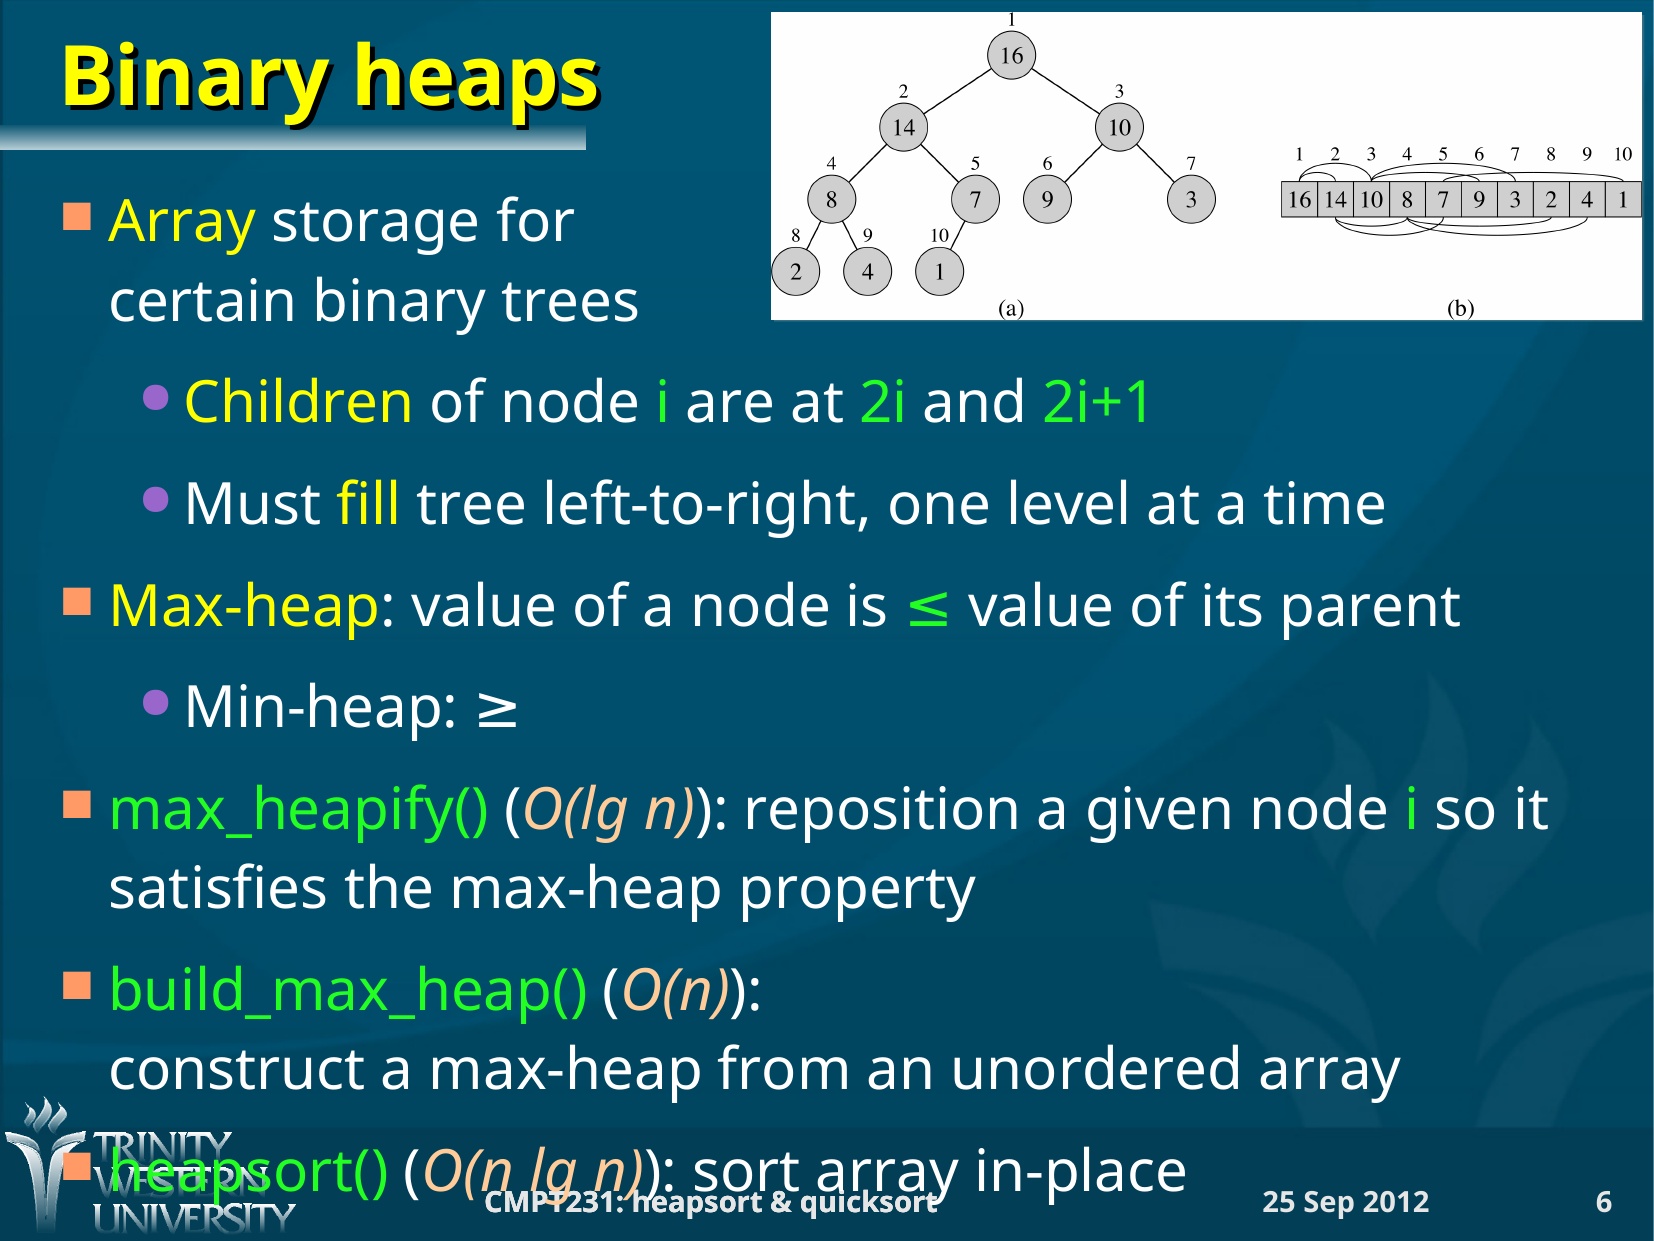

# Binary heaps
Array storage for
certain binary trees
Children of node i are at 2i and 2i+1
Must fill tree left-to-right, one level at a time
Max-heap: value of a node is ≤ value of its parent
Min-heap: ≥
max_heapify() (O(lg n)): reposition a given node i so it satisfies the max-heap property
build_max_heap() (O(n)):
construct a max-heap from an unordered array
heapsort() (O(n lg n)): sort array in-place
CMPT231: heapsort & quicksort
25 Sep 2012
6